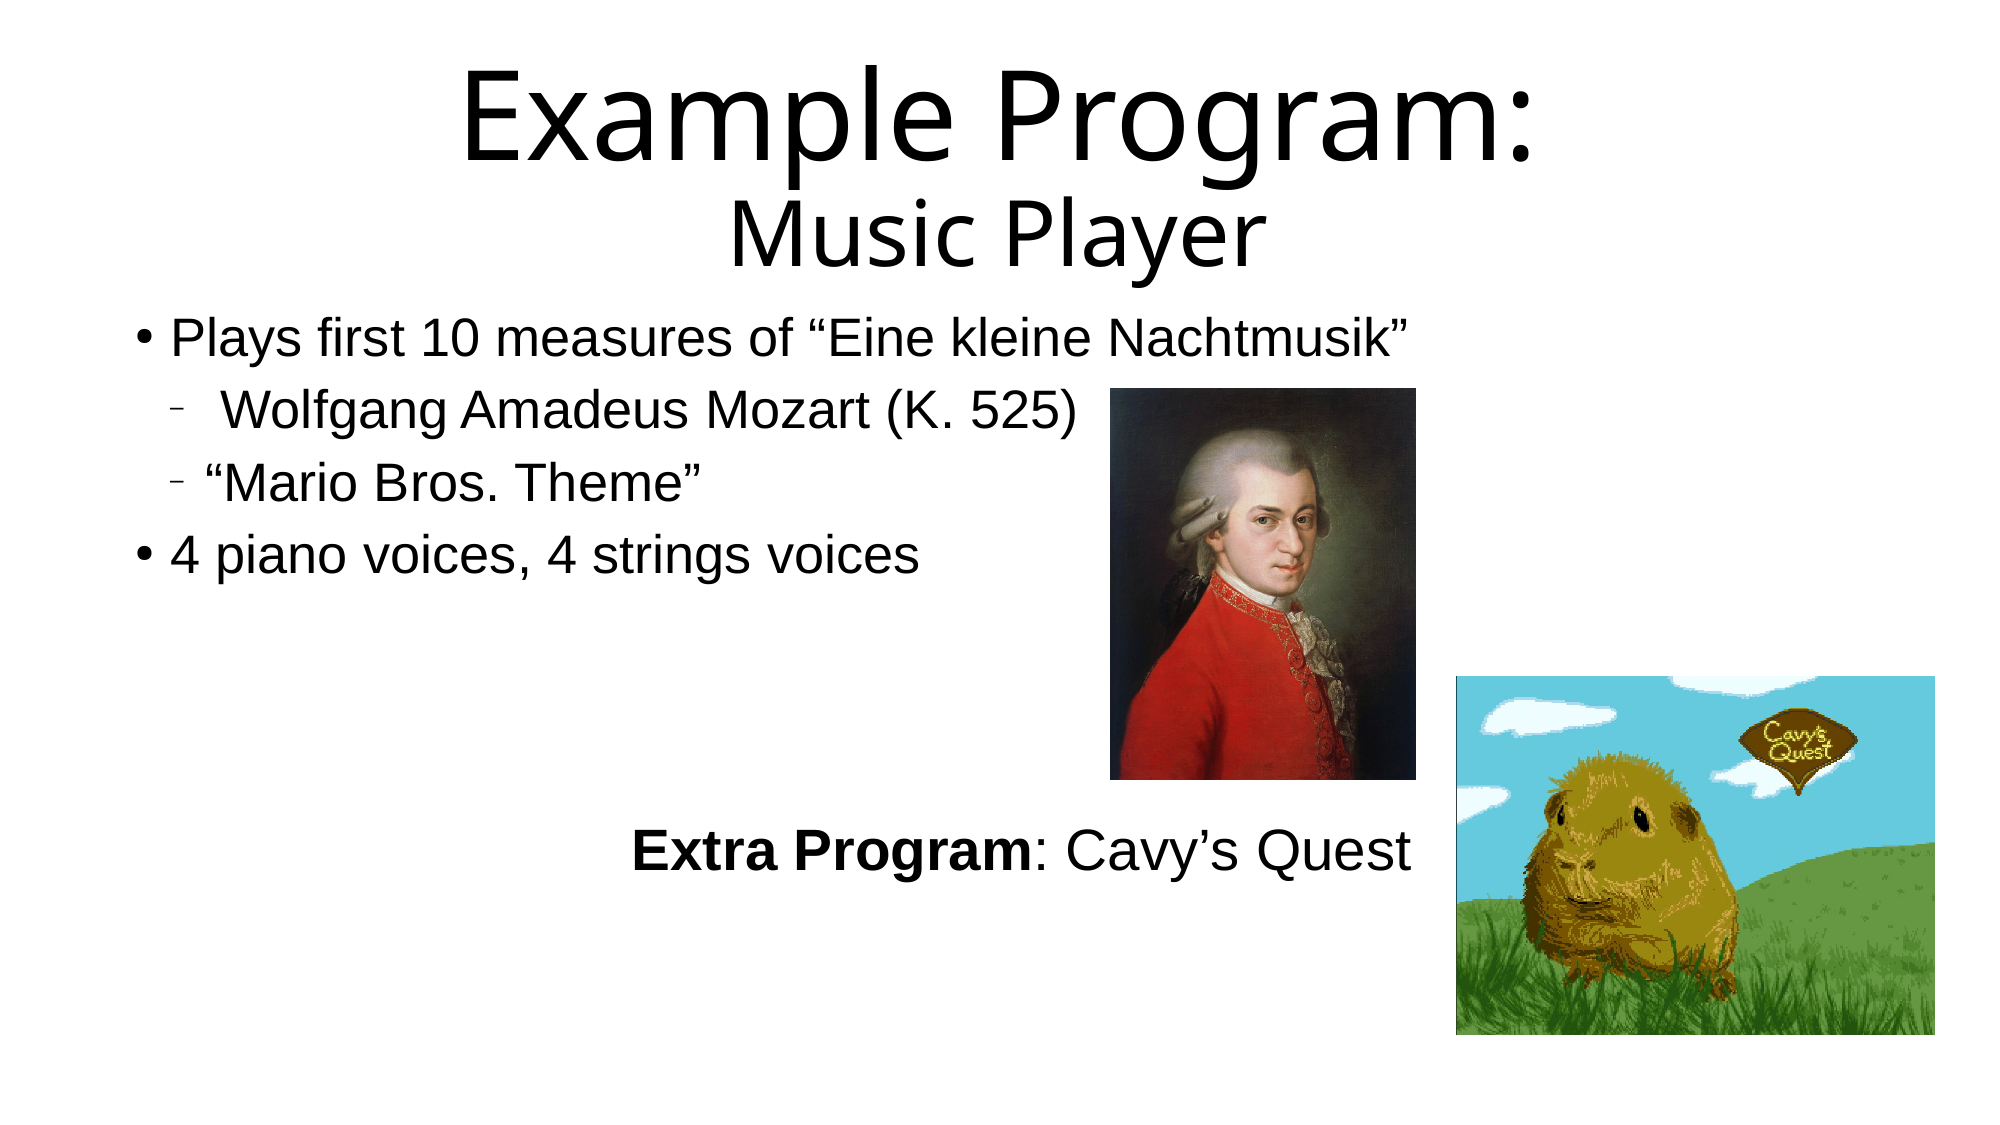

# Example Program: Music Player
Plays first 10 measures of “Eine kleine Nachtmusik”
 Wolfgang Amadeus Mozart (K. 525)
“Mario Bros. Theme”
4 piano voices, 4 strings voices
Extra Program: Cavy’s Quest